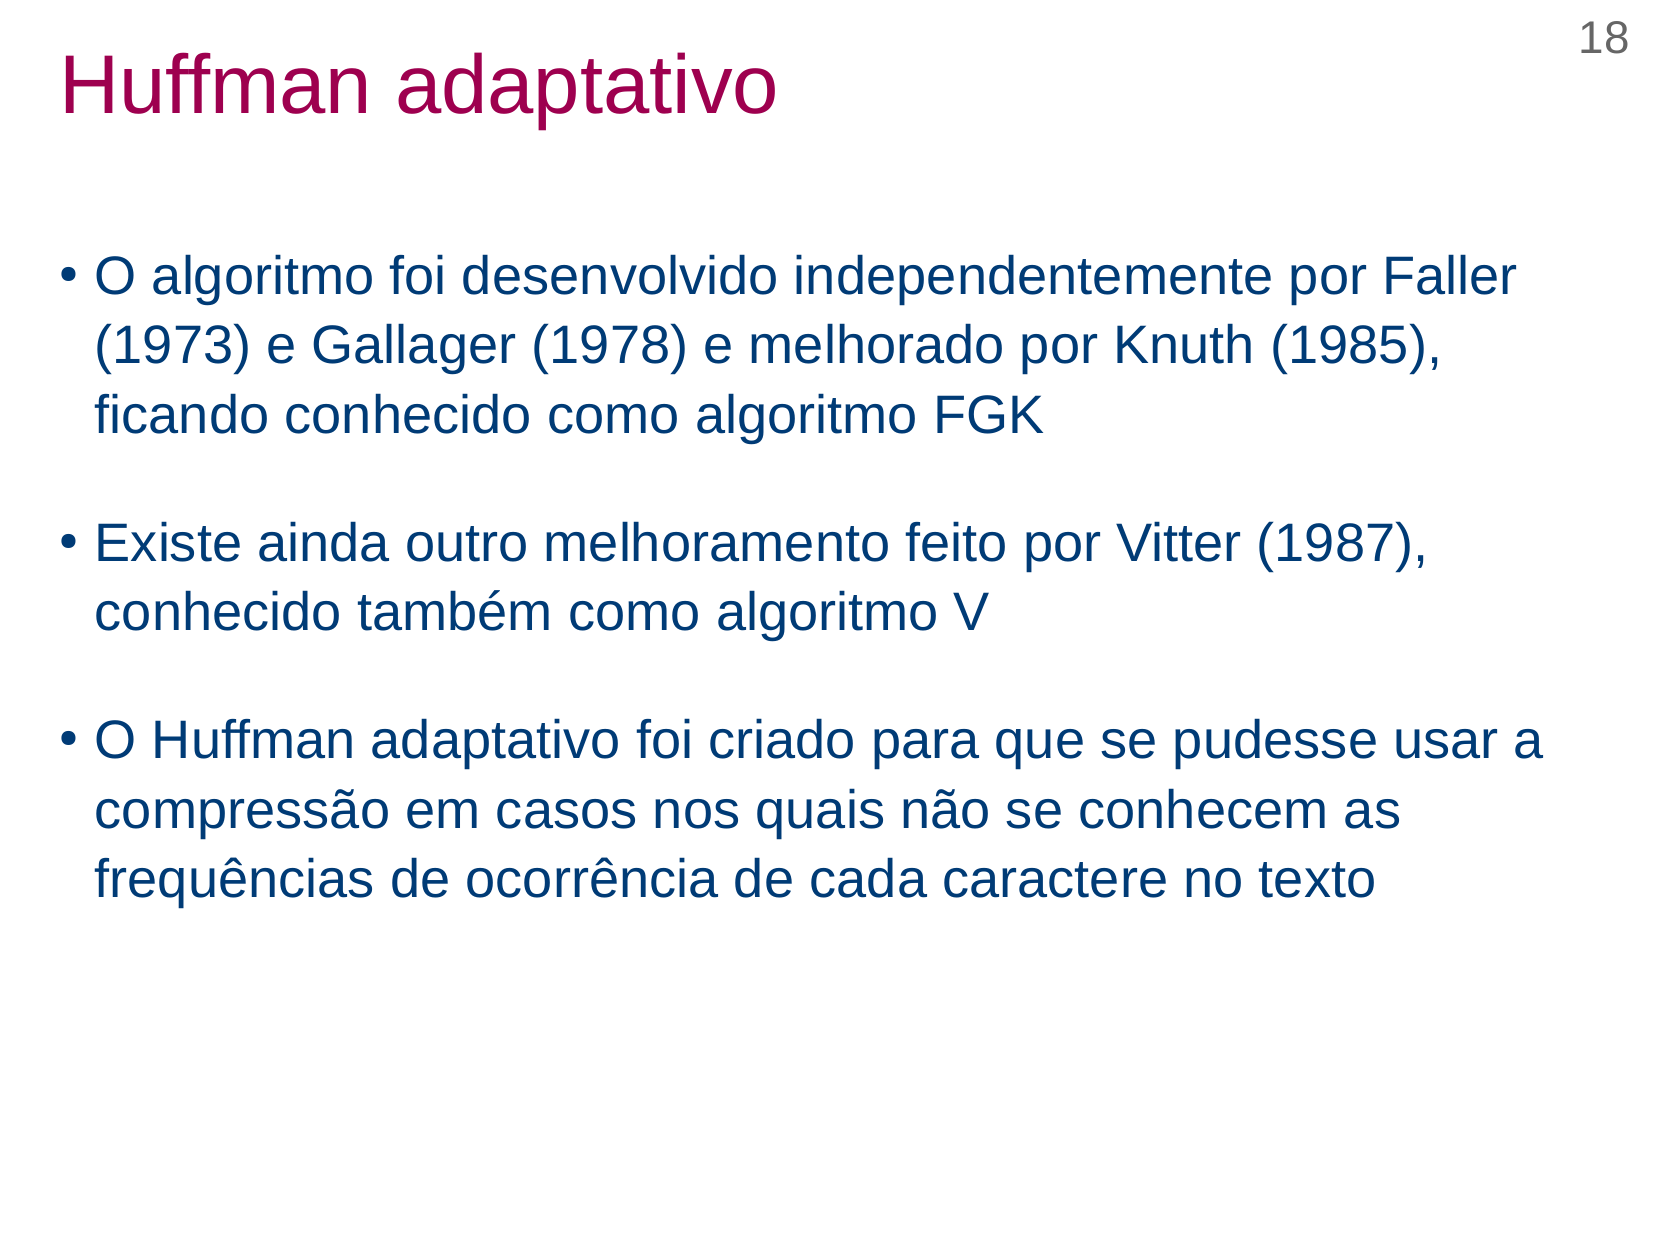

18
# Huffman adaptativo
O algoritmo foi desenvolvido independentemente por Faller (1973) e Gallager (1978) e melhorado por Knuth (1985), ficando conhecido como algoritmo FGK
Existe ainda outro melhoramento feito por Vitter (1987), conhecido também como algoritmo V
O Huffman adaptativo foi criado para que se pudesse usar a compressão em casos nos quais não se conhecem as frequências de ocorrência de cada caractere no texto